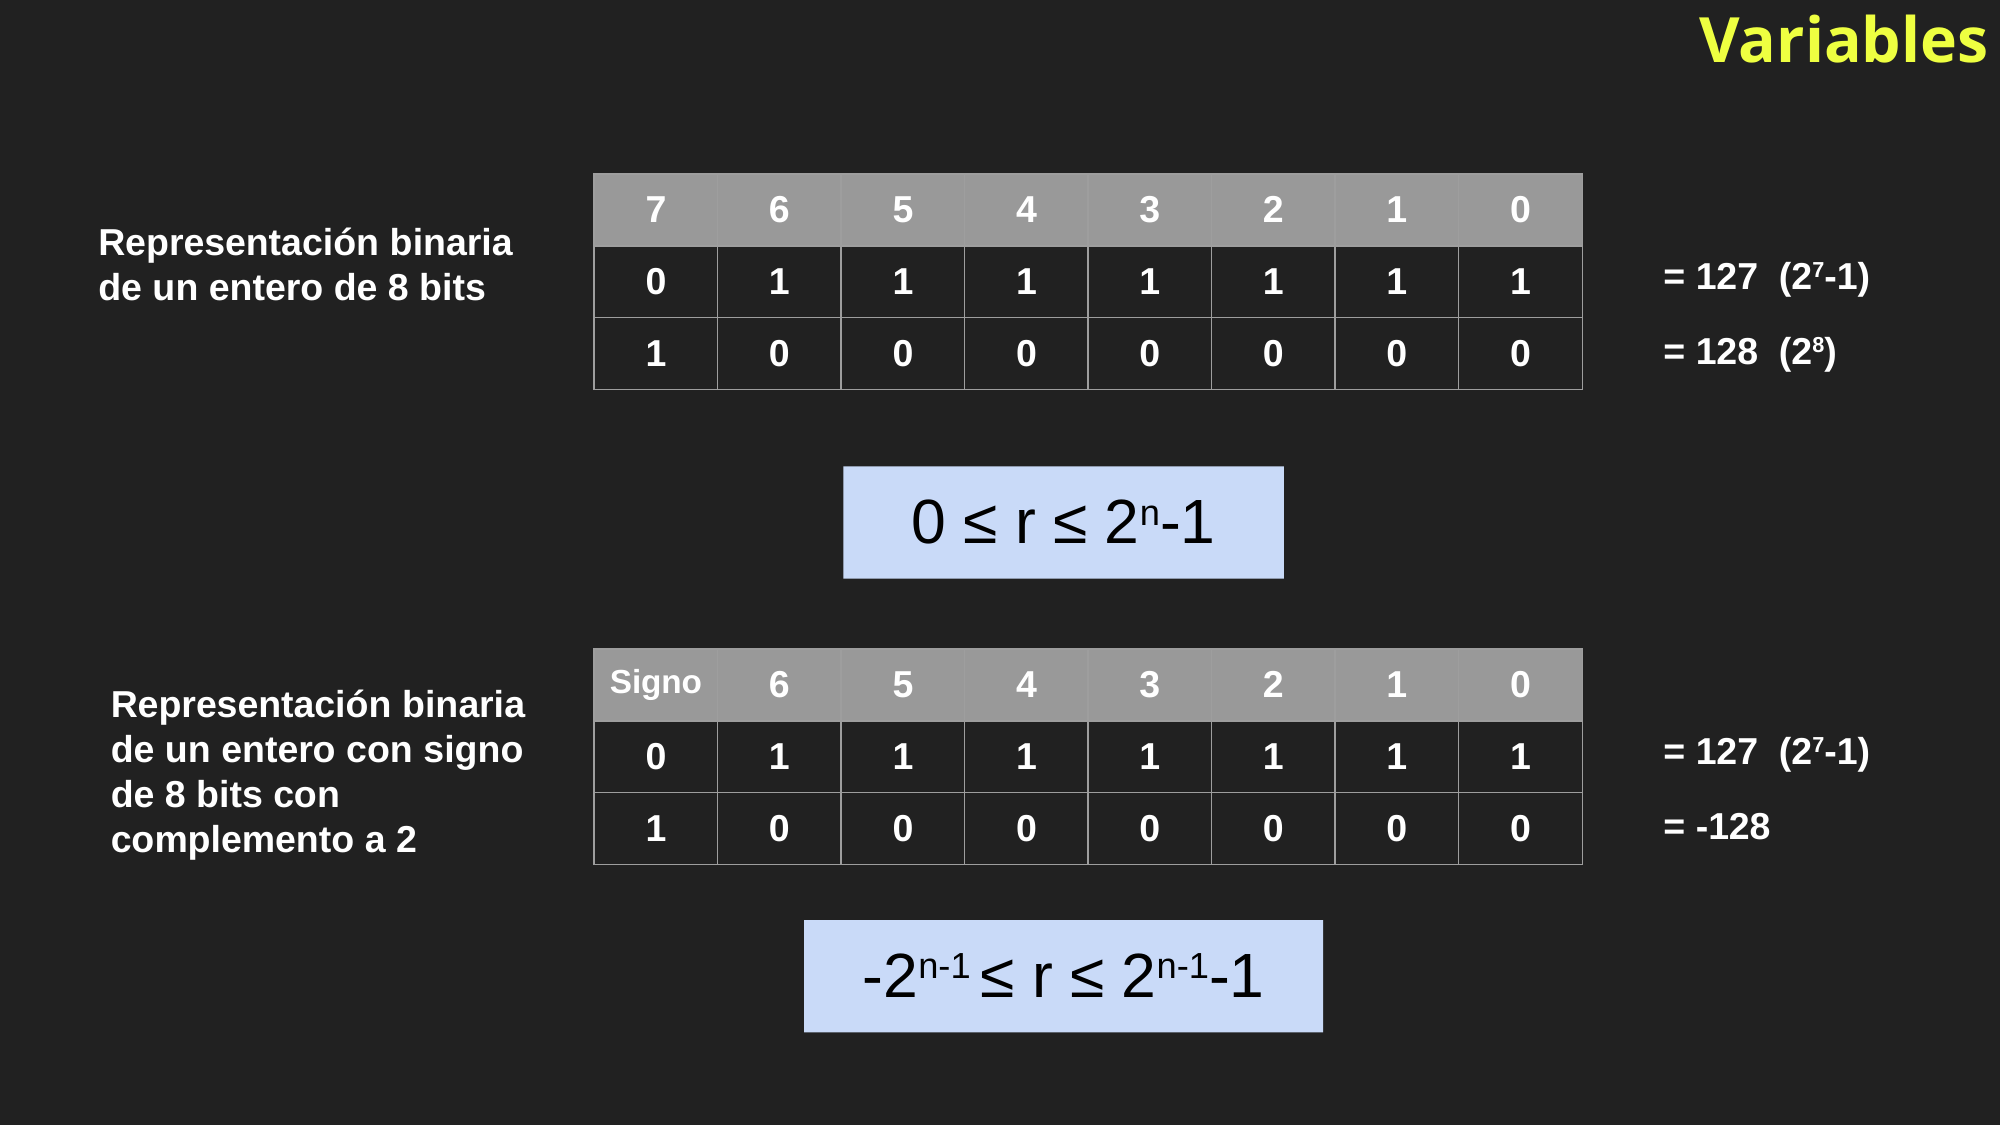

# Variables
| 7 | 6 | 5 | 4 | 3 | 2 | 1 | 0 |
| --- | --- | --- | --- | --- | --- | --- | --- |
| 0 | 1 | 1 | 1 | 1 | 1 | 1 | 1 |
| 1 | 0 | 0 | 0 | 0 | 0 | 0 | 0 |
Representación binaria de un entero de 8 bits
= 127 (27-1)
= 128 (28)
0 ≤ r ≤ 2n-1
| Signo | 6 | 5 | 4 | 3 | 2 | 1 | 0 |
| --- | --- | --- | --- | --- | --- | --- | --- |
| 0 | 1 | 1 | 1 | 1 | 1 | 1 | 1 |
| 1 | 0 | 0 | 0 | 0 | 0 | 0 | 0 |
Representación binaria de un entero con signo de 8 bits con complemento a 2
= 127 (27-1)
= -128
-2n-1 ≤ r ≤ 2n-1-1